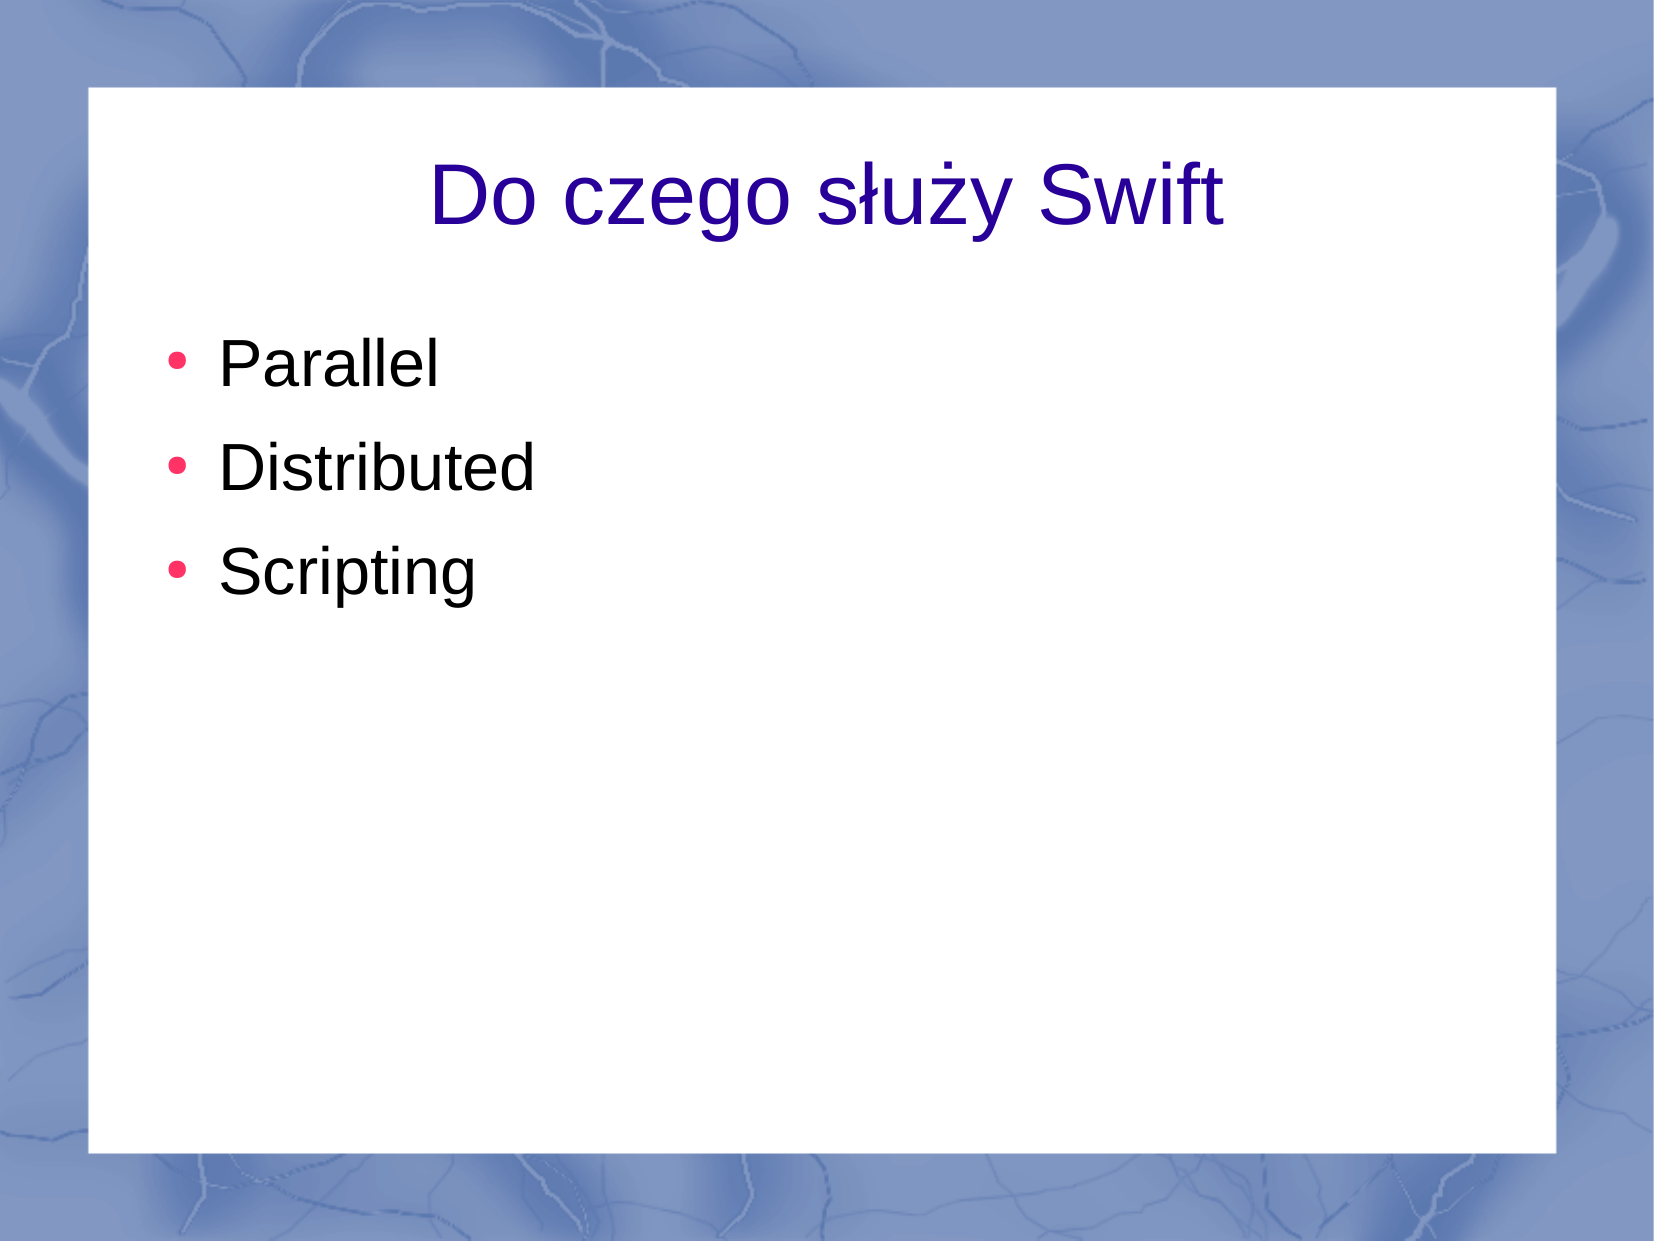

# Do czego służy Swift
Parallel
Distributed
Scripting